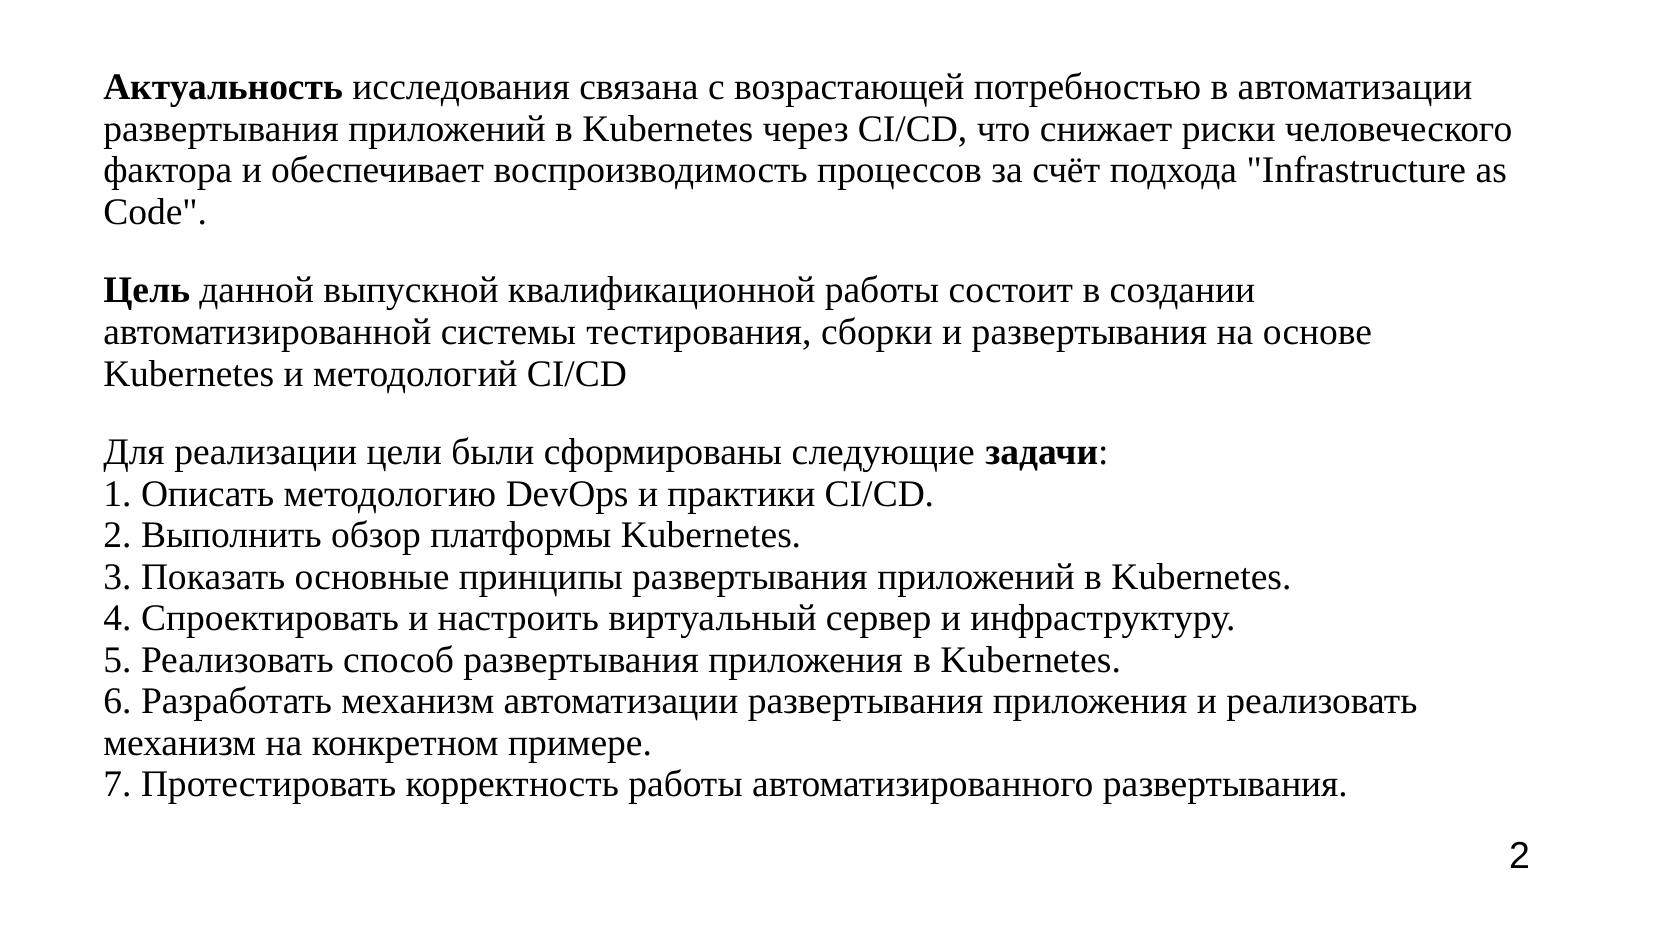

Актуальность исследования связана с возрастающей потребностью в автоматизации развертывания приложений в Kubernetes через CI/CD, что снижает риски человеческого фактора и обеспечивает воспроизводимость процессов за счёт подхода "Infrastructure as Code".
Цель данной выпускной квалификационной работы состоит в создании автоматизированной системы тестирования, сборки и развертывания на основе Kubernetes и методологий CI/CD
Для реализации цели были сформированы следующие задачи:
1. Описать методологию DevOps и практики CI/CD.
2. Выполнить обзор платформы Kubernetes.
3. Показать основные принципы развертывания приложений в Kubernetes.
4. Спроектировать и настроить виртуальный сервер и инфраструктуру.
5. Реализовать способ развертывания приложения в Kubernetes.
6. Разработать механизм автоматизации развертывания приложения и реализовать механизм на конкретном примере.
7. Протестировать корректность работы автоматизированного развертывания.